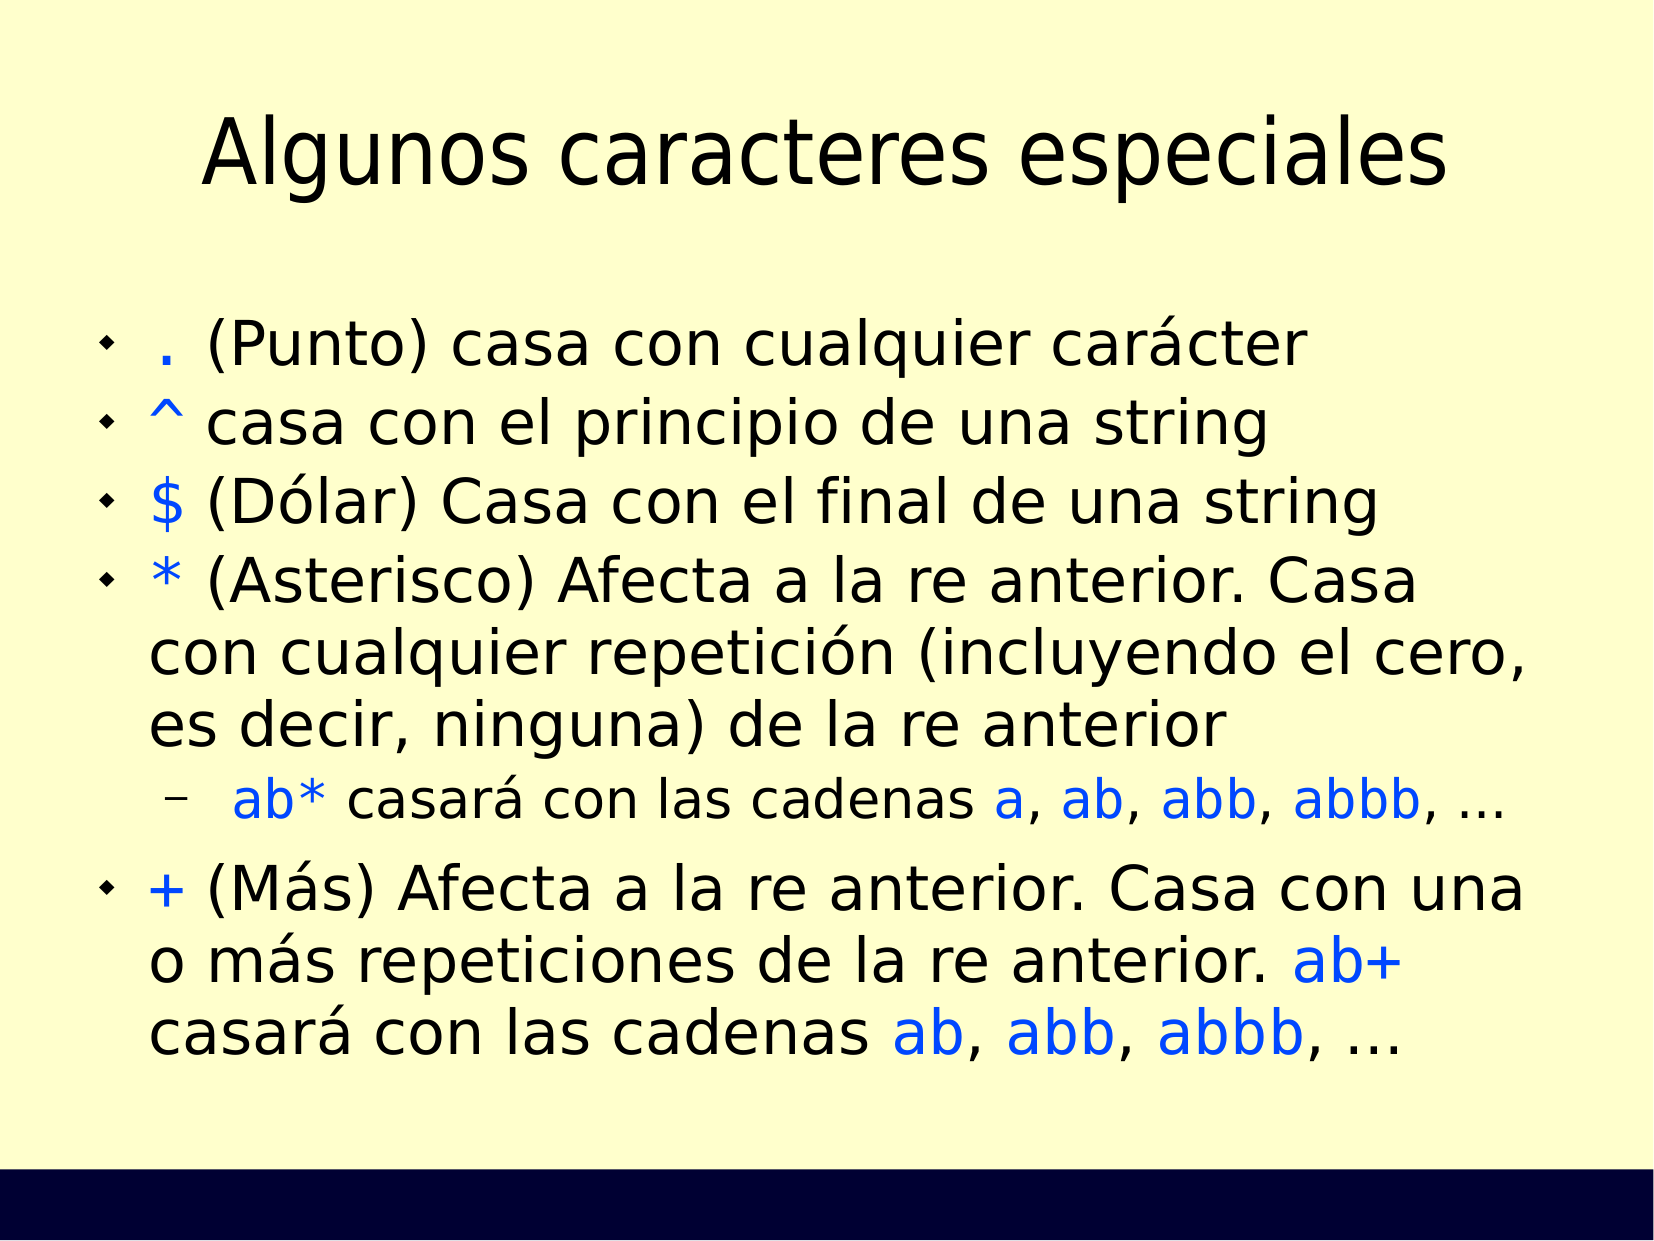

# Algunos caracteres especiales
. (Punto) casa con cualquier carácter
^ casa con el principio de una string
$ (Dólar) Casa con el final de una string
* (Asterisco) Afecta a la re anterior. Casa con cualquier repetición (incluyendo el cero, es decir, ninguna) de la re anterior
 ab* casará con las cadenas a, ab, abb, abbb, ...
+ (Más) Afecta a la re anterior. Casa con una o más repeticiones de la re anterior. ab+ casará con las cadenas ab, abb, abbb, ...